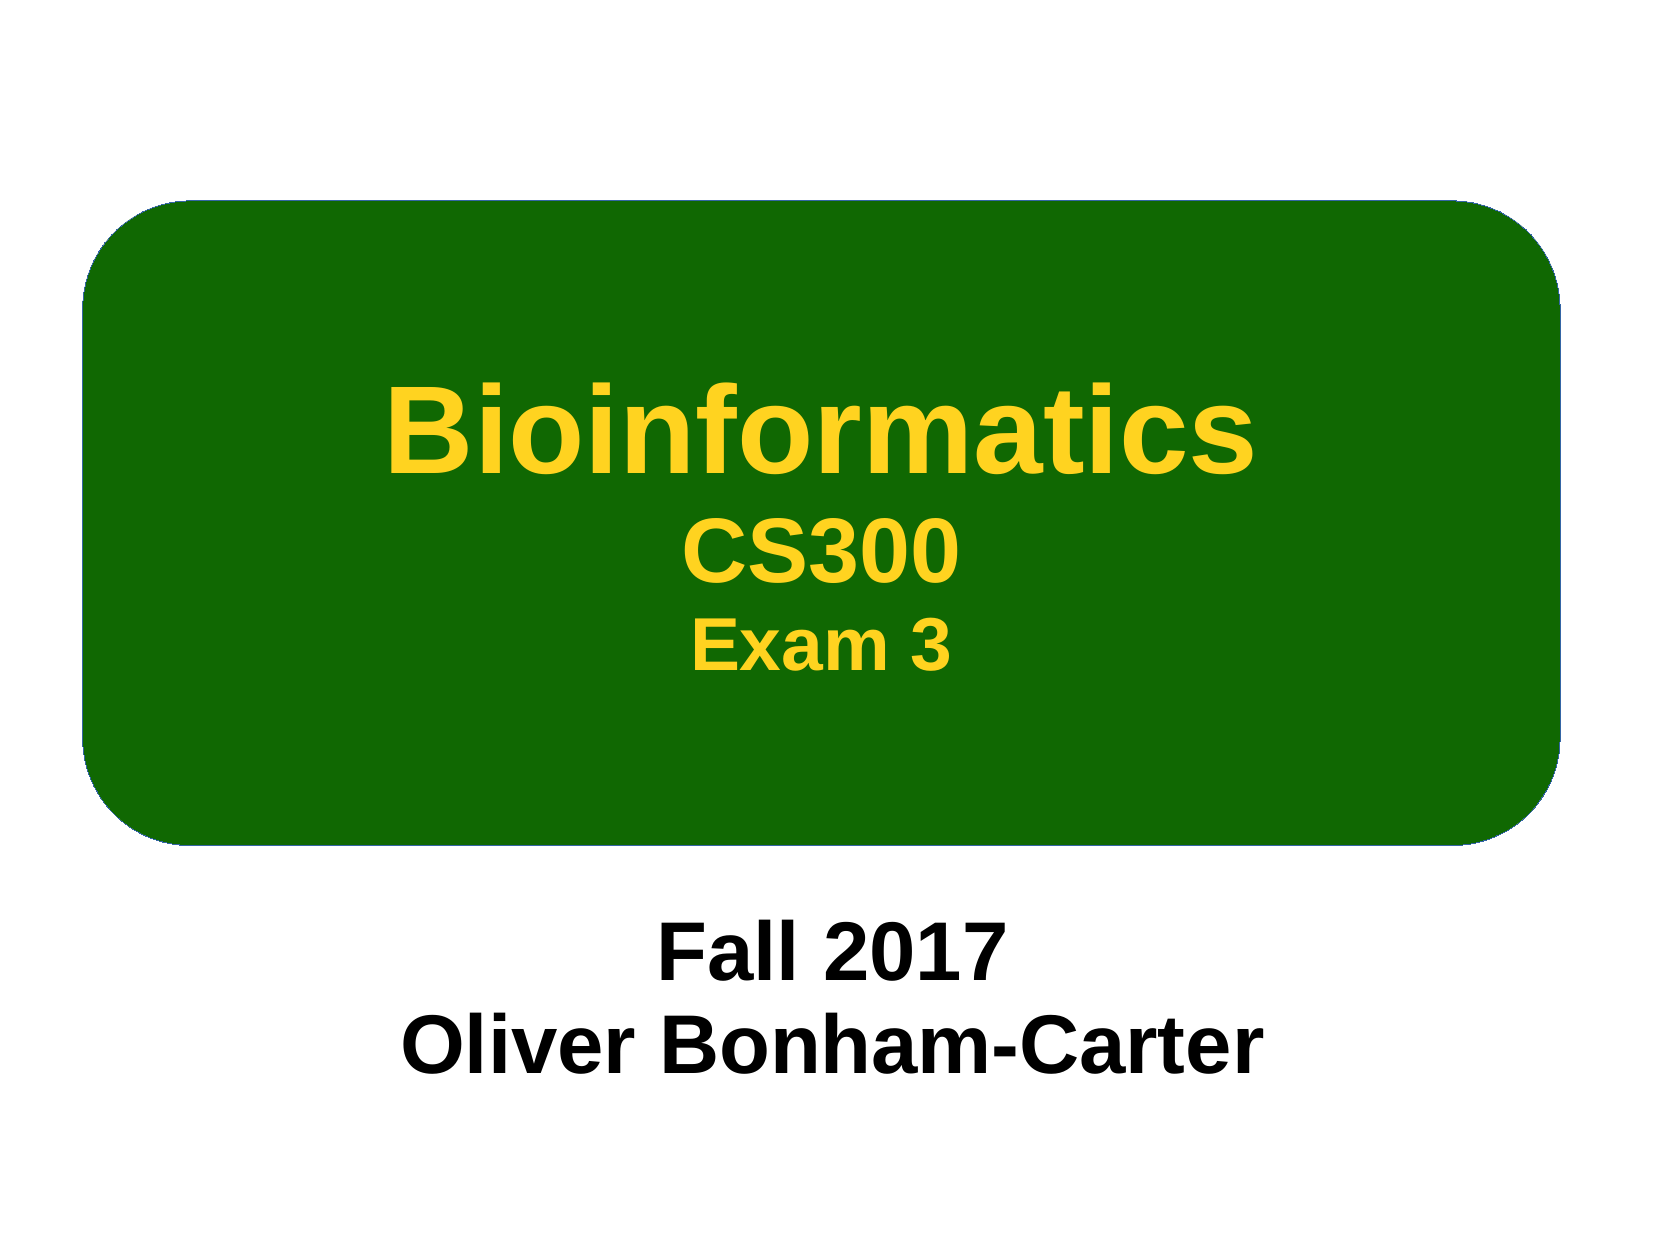

Bioinformatics
CS300
Exam 3
Fall 2017
Oliver Bonham-Carter